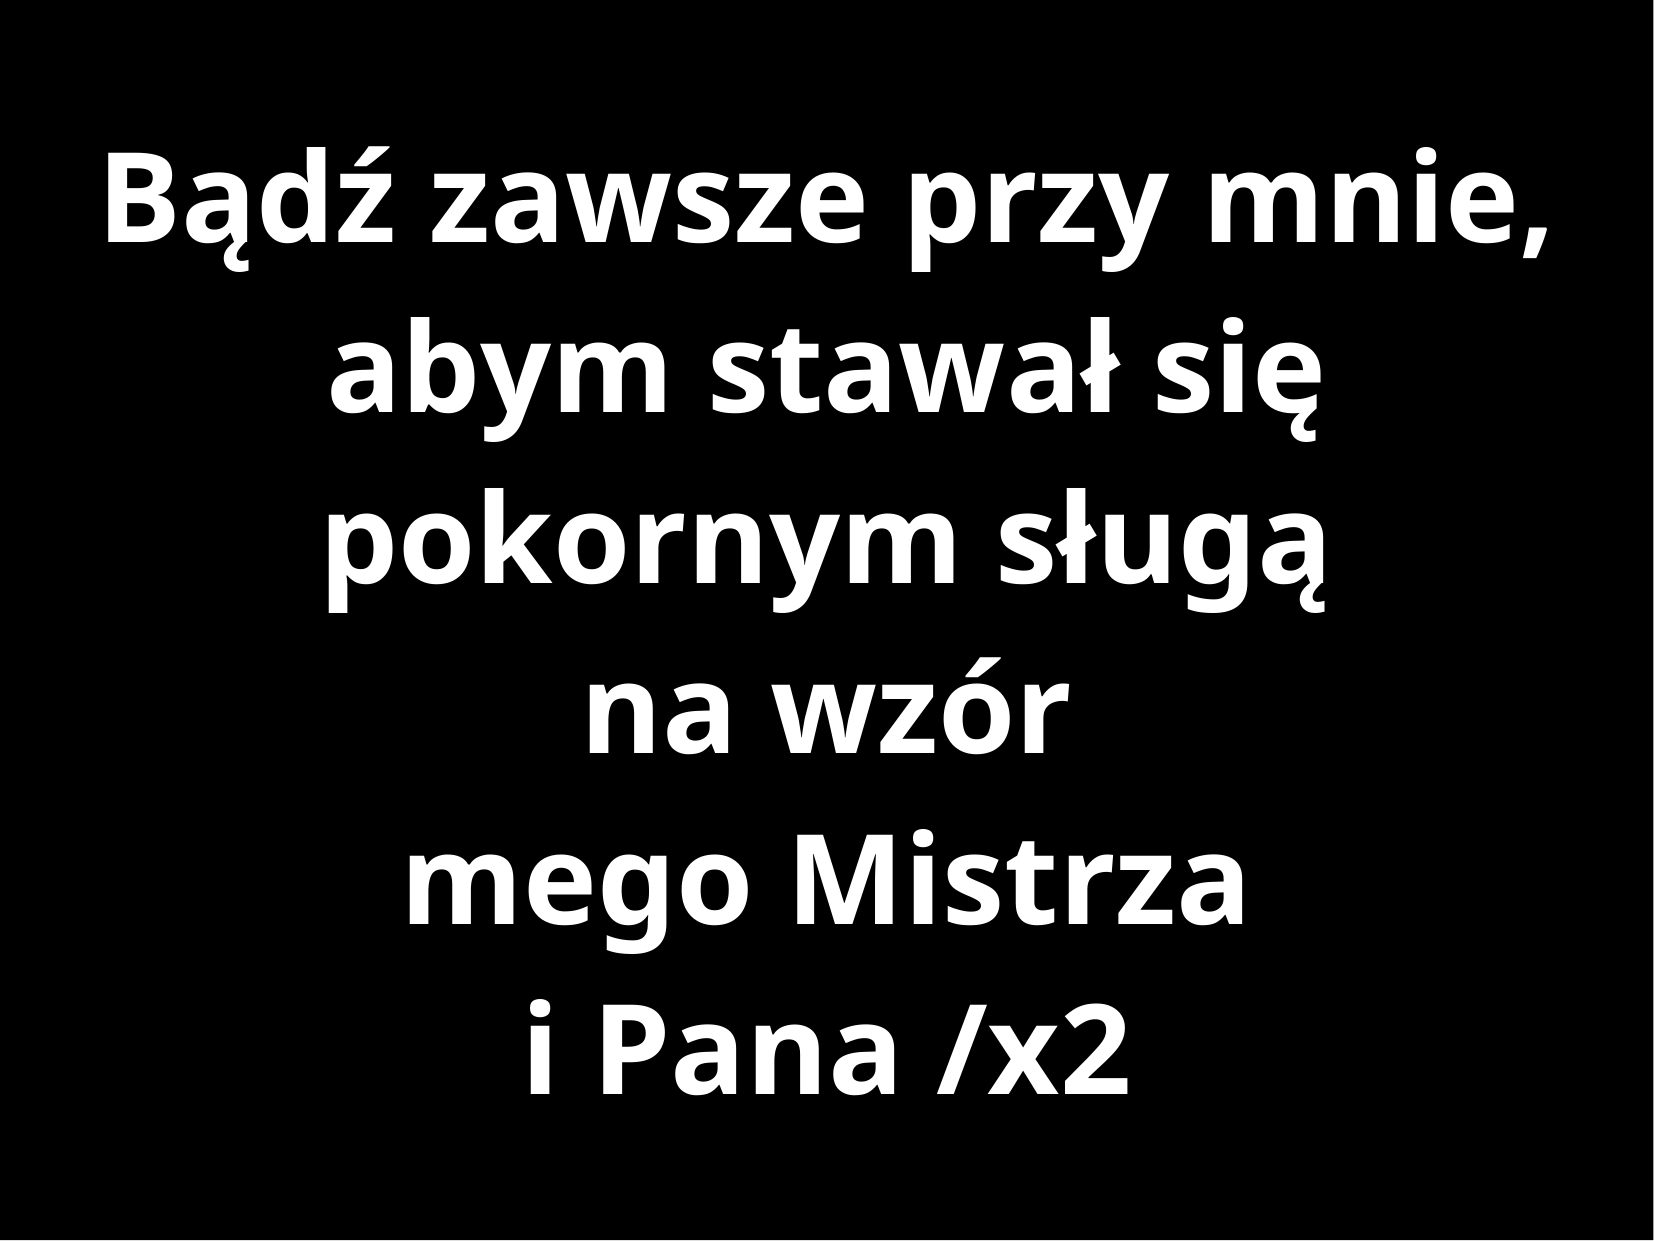

# Bądź zawsze przy mnie, abym stawał się pokornym sługą na wzór mego Mistrza i Pana /x2